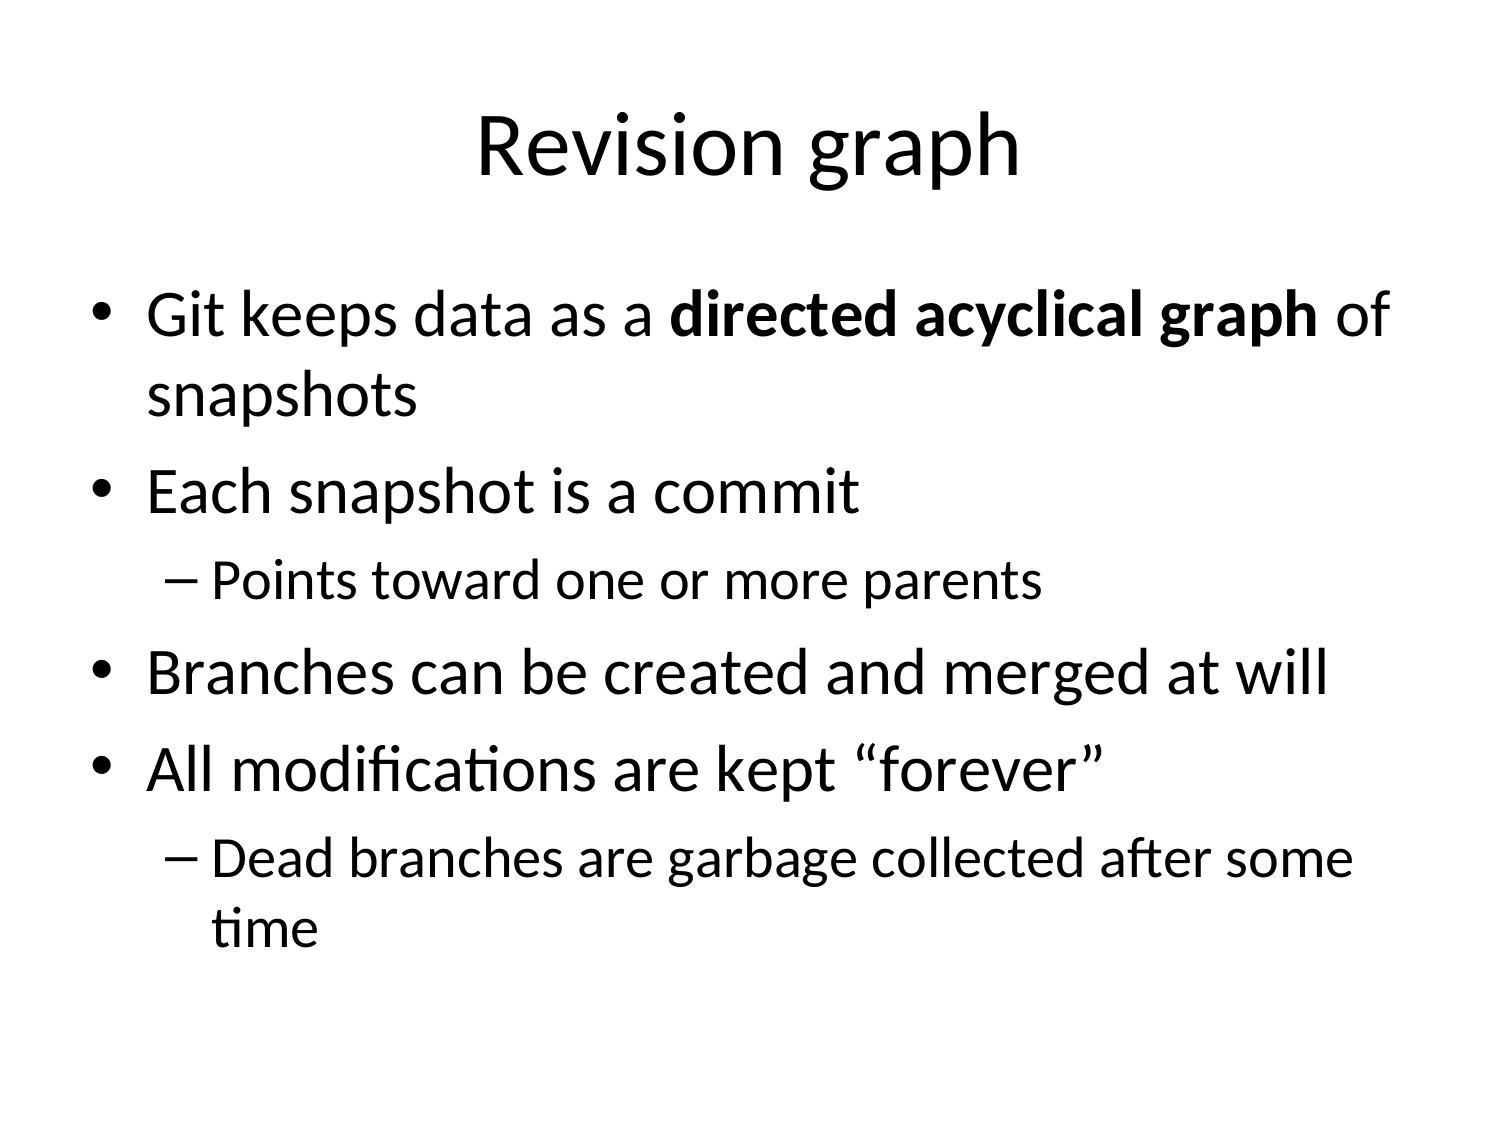

# Revision graph
Git keeps data as a directed acyclical graph of snapshots
Each snapshot is a commit
Points toward one or more parents
Branches can be created and merged at will
All modifications are kept “forever”
Dead branches are garbage collected after some time